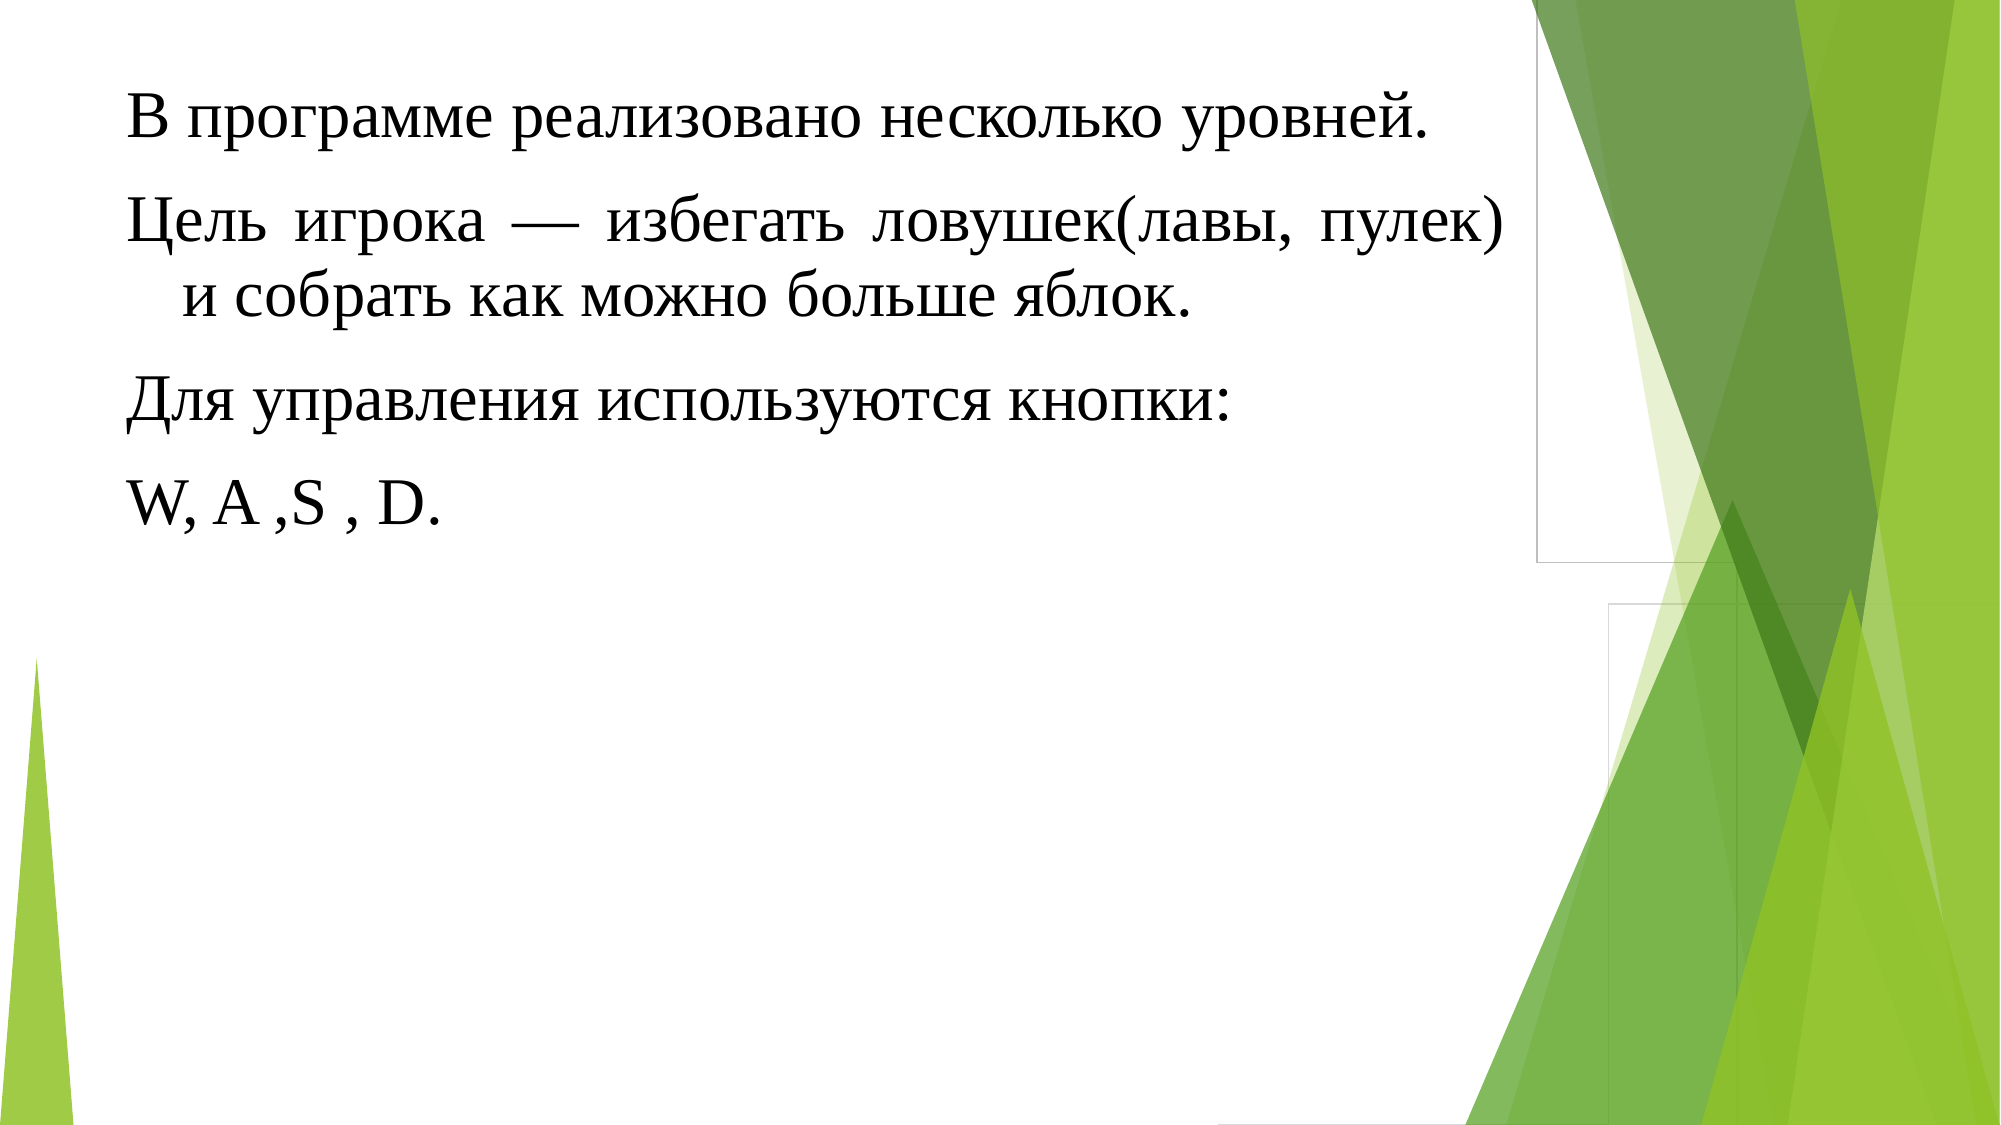

# В программе реализовано несколько уровней.
Цель игрока — избегать ловушек(лавы, пулек) и собрать как можно больше яблок.
Для управления используются кнопки:
W, A ,S , D.